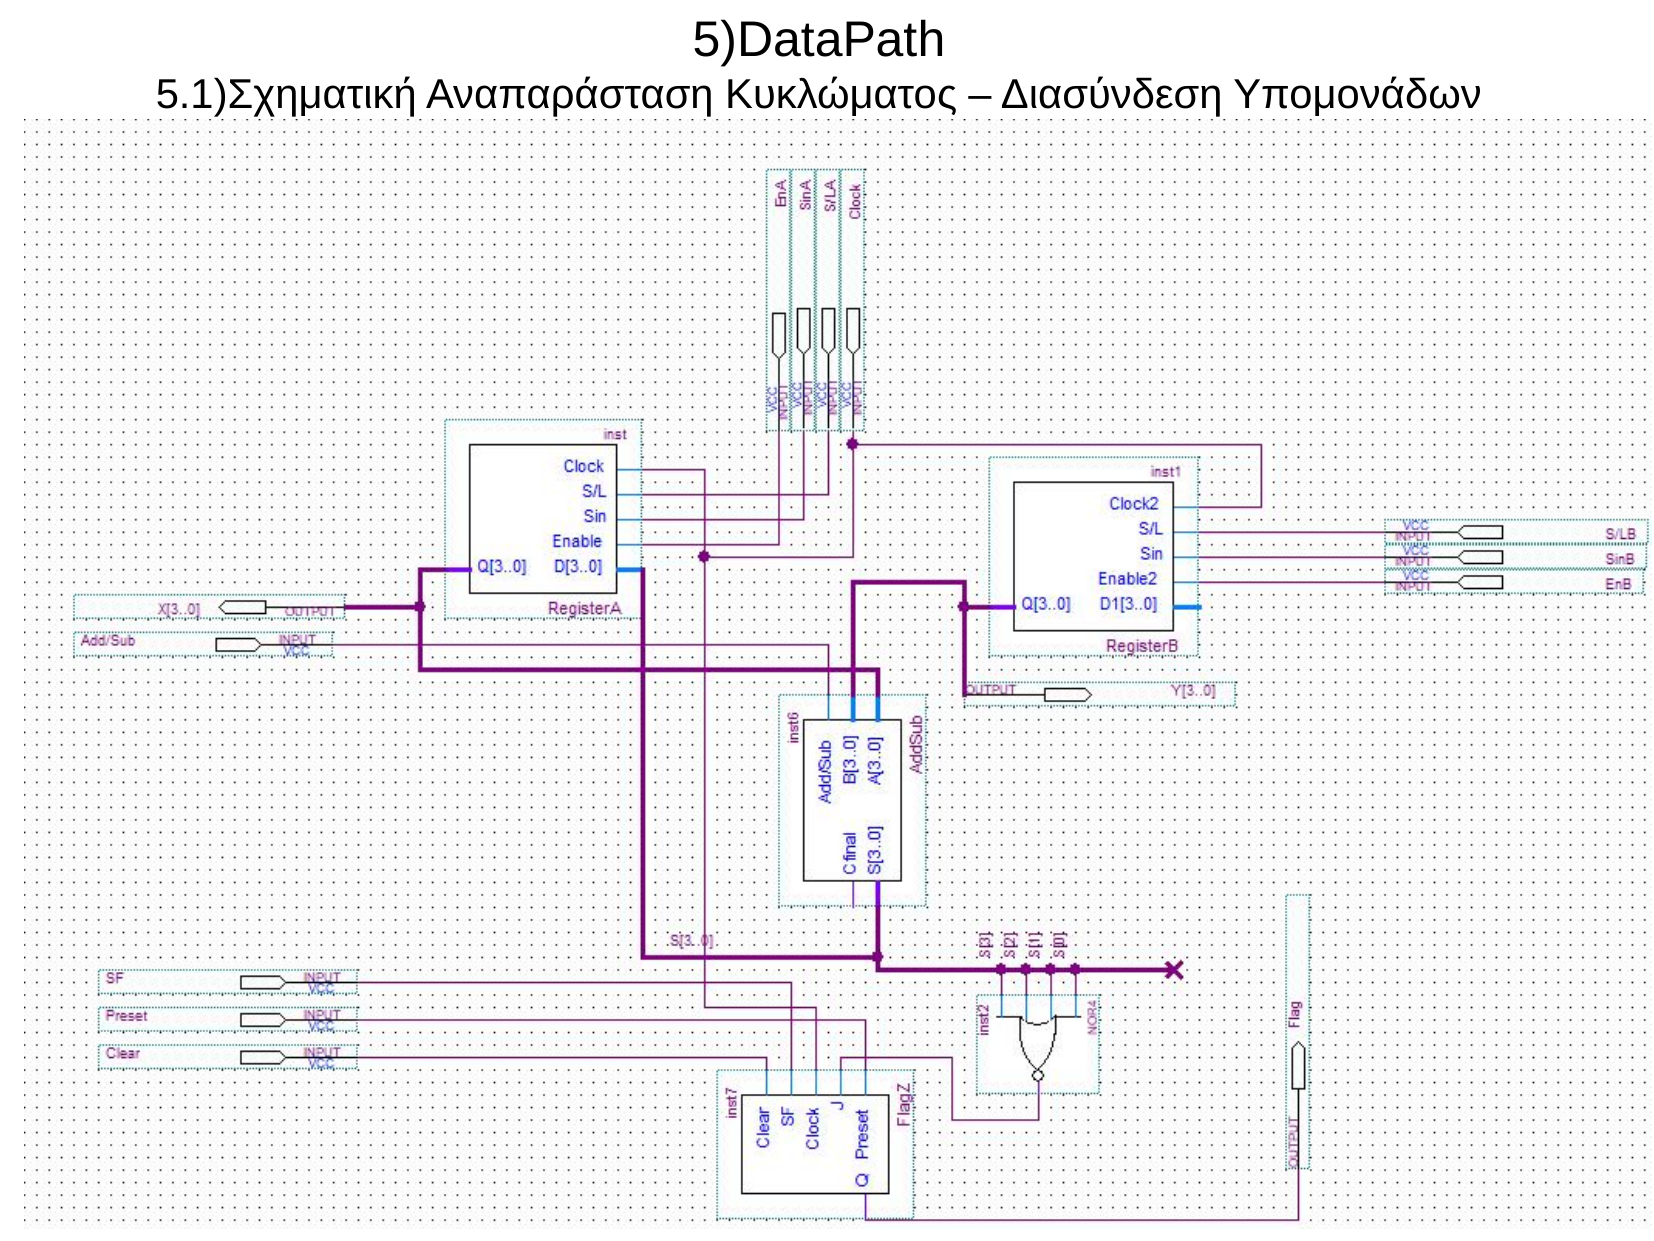

# 5)DataPath 5.1)Σχηματική Αναπαράσταση Κυκλώματος – Διασύνδεση Υπομονάδων